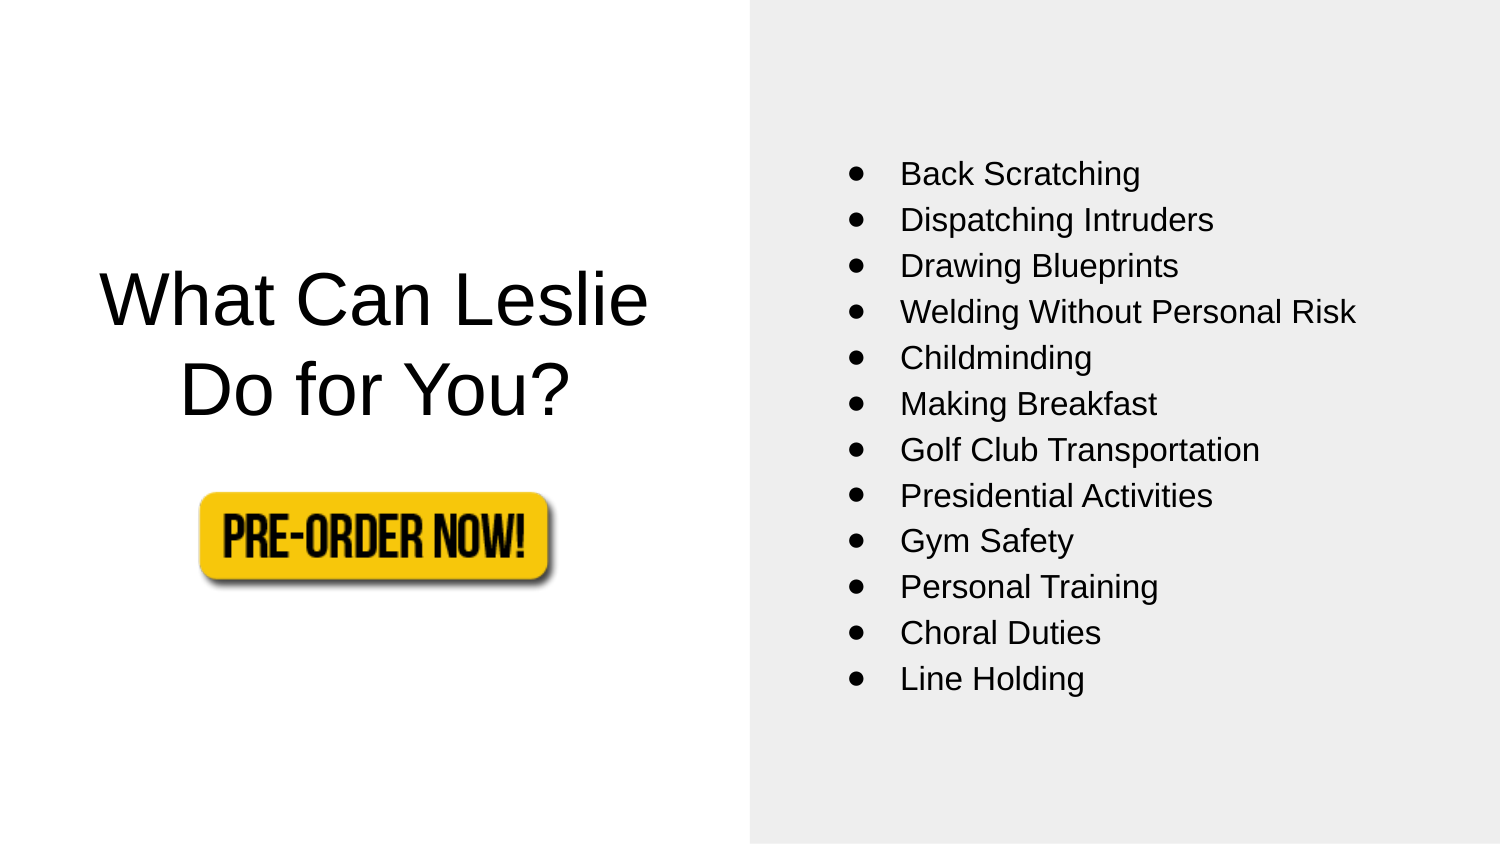

Back Scratching
Dispatching Intruders
Drawing Blueprints
Welding Without Personal Risk
Childminding
Making Breakfast
Golf Club Transportation
Presidential Activities
Gym Safety
Personal Training
Choral Duties
Line Holding
# What Can Leslie Do for You?